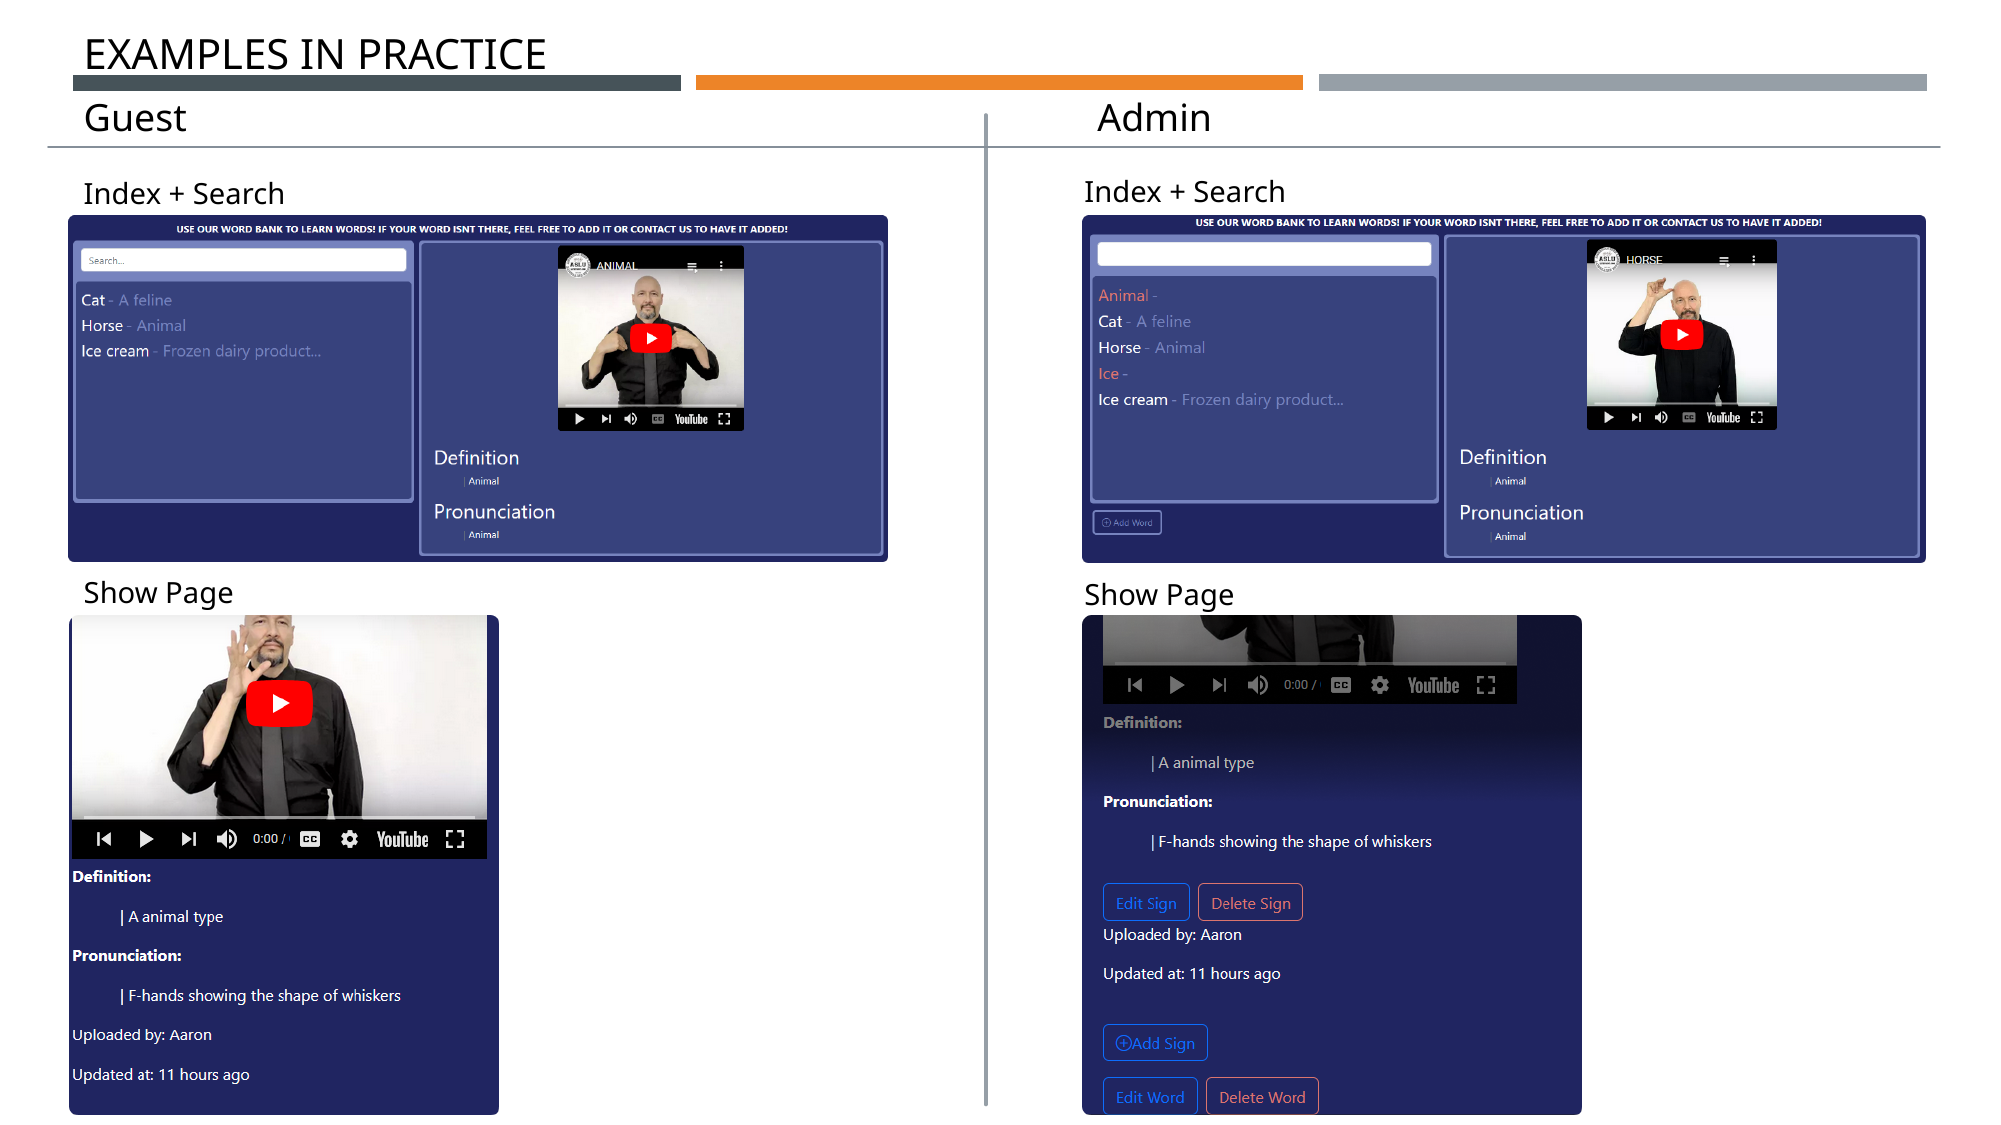

EXAMPLES IN PRACTICE
Guest
Admin
Index + Search
Index + Search
Show Page
Show Page